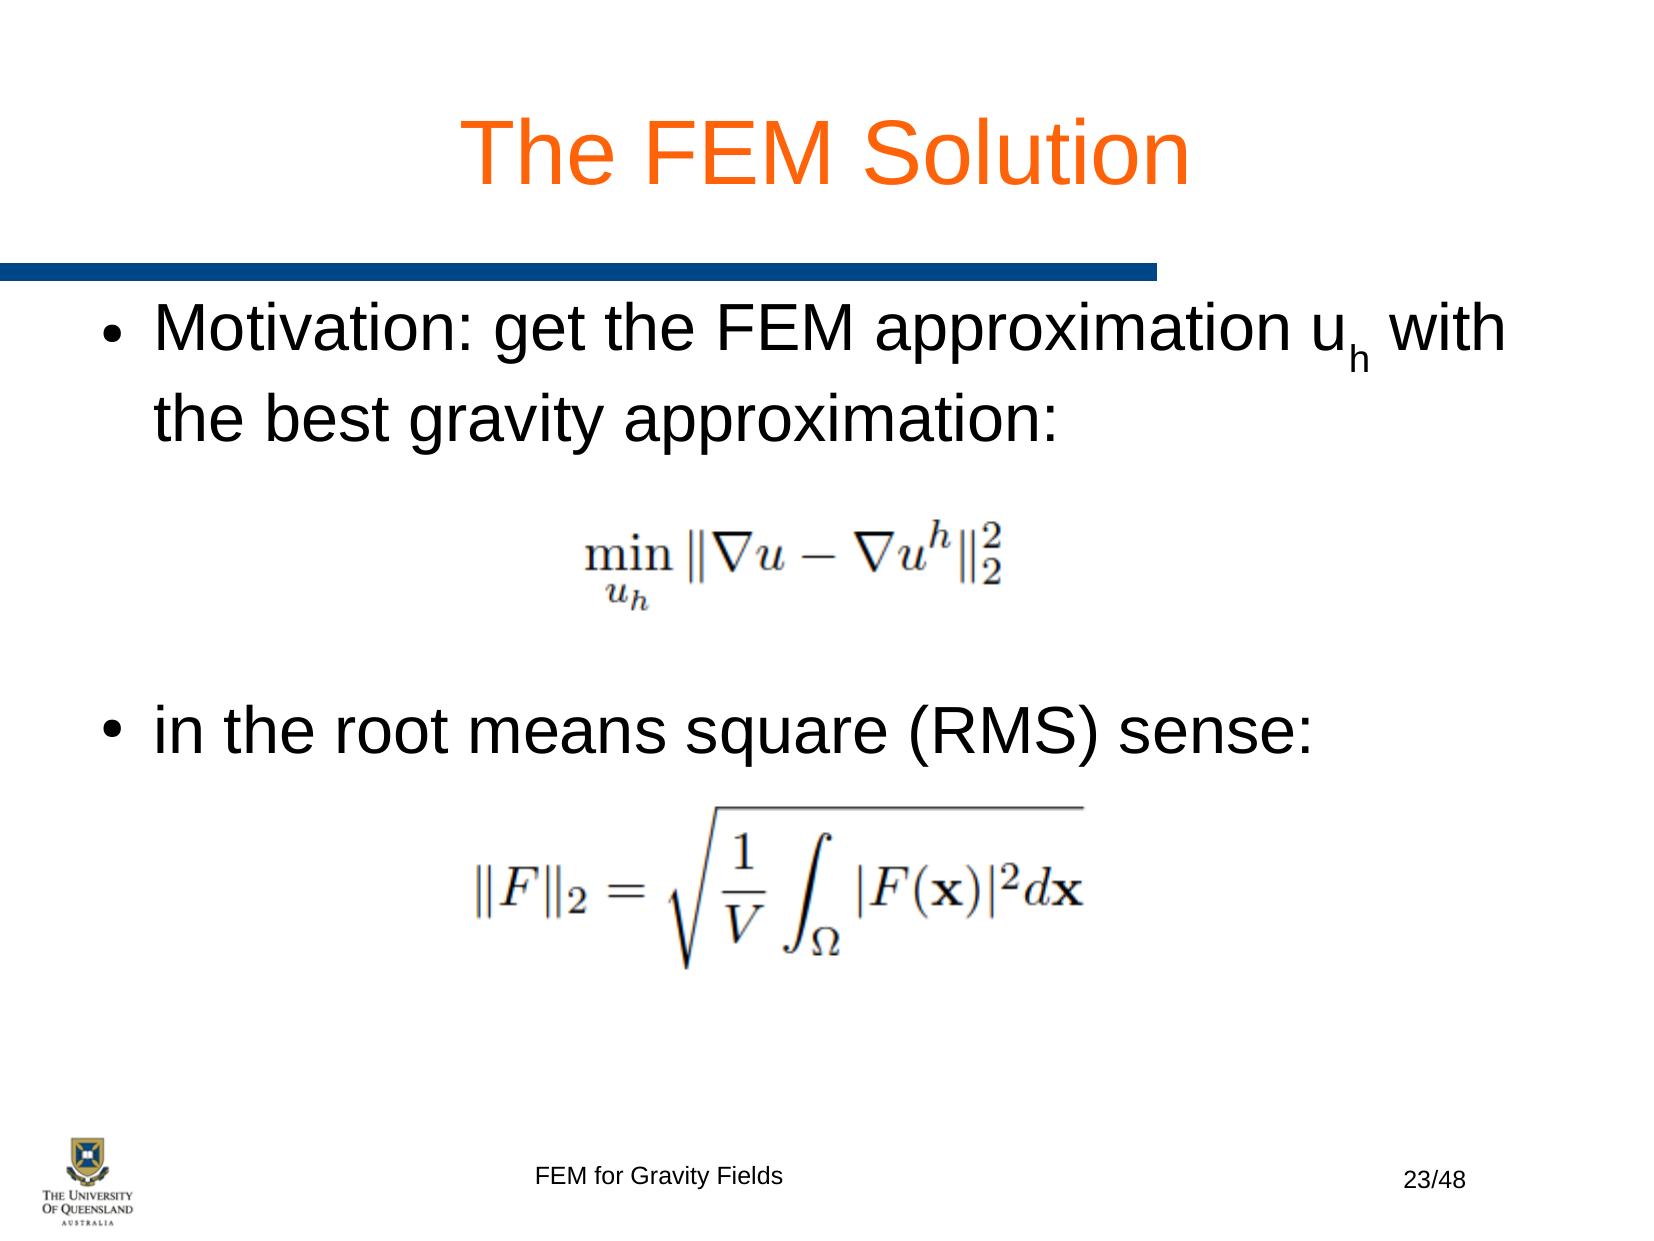

# The FEM Solution
Motivation: get the FEM approximation uh with the best gravity approximation:
in the root means square (RMS) sense: